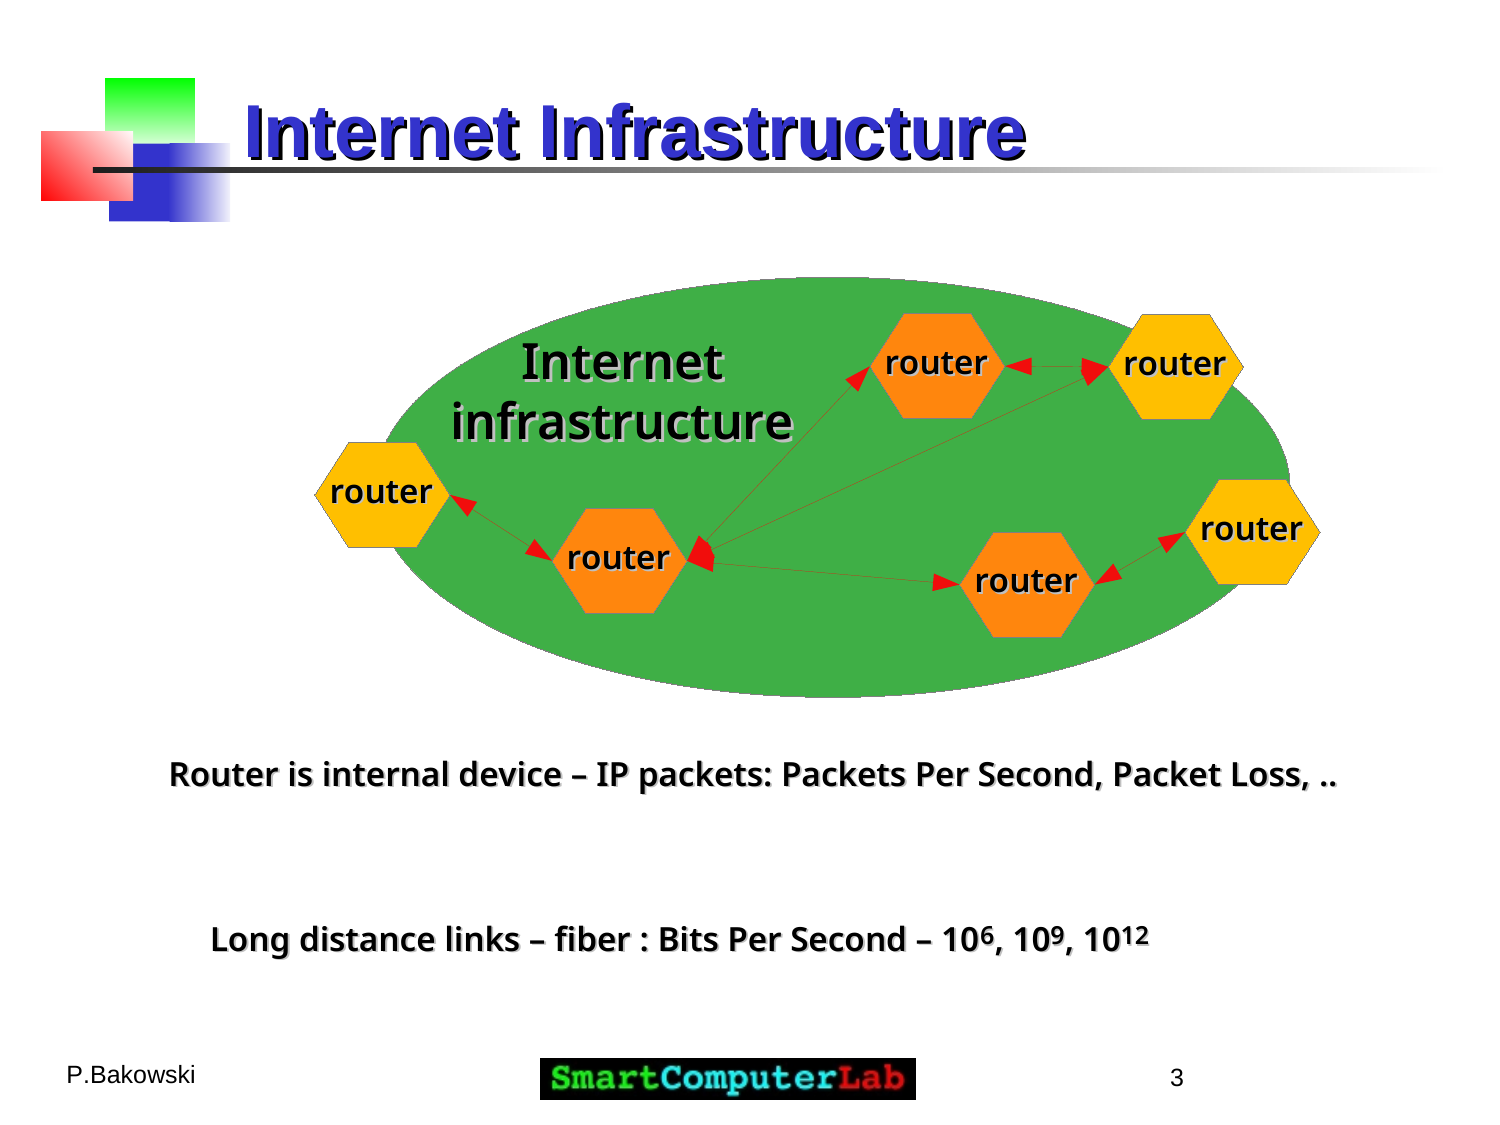

# Internet Infrastructure
router
router
Internet
infrastructure
router
router
router
router
Router is internal device – IP packets: Packets Per Second, Packet Loss, ..
Long distance links – fiber : Bits Per Second – 106, 109, 1012
3